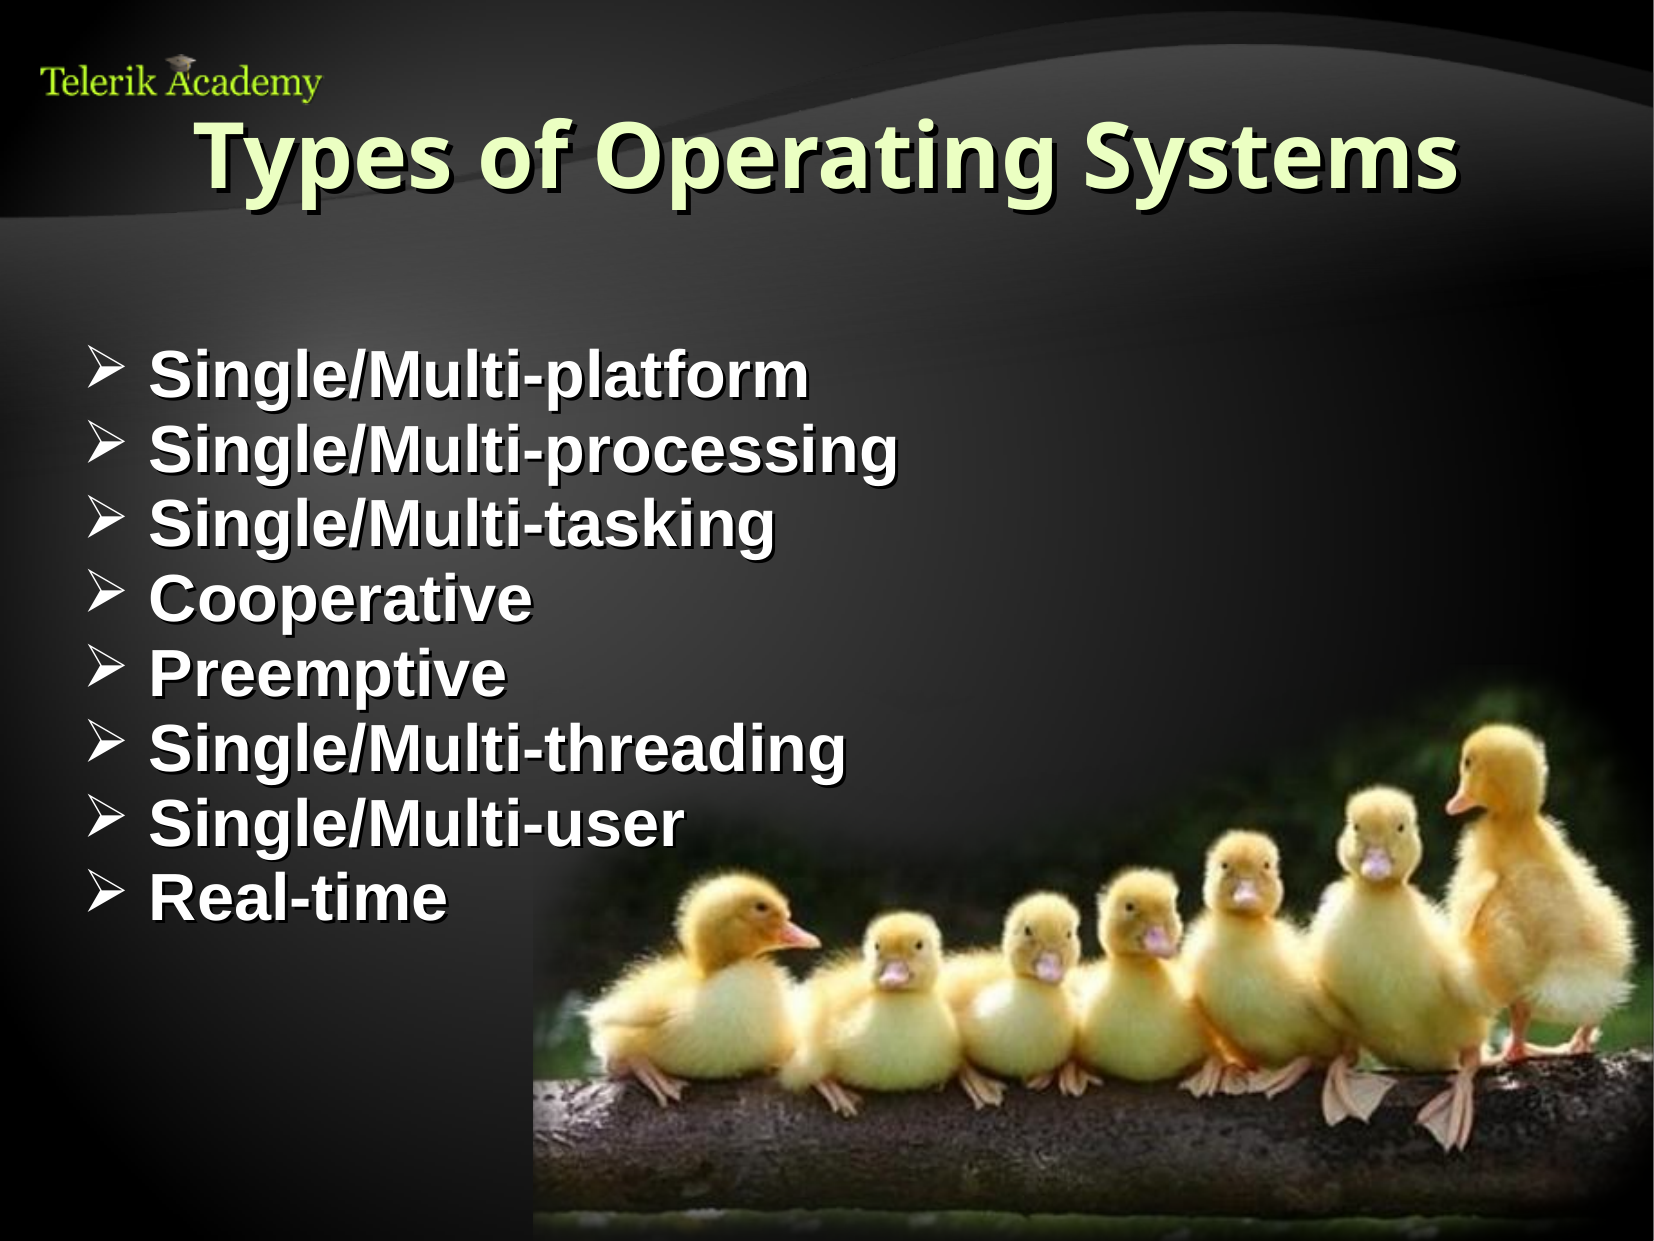

# Types of Operating Systems
 Single/Multi-platform
 Single/Multi-processing
 Single/Multi-tasking
 Cooperative
 Preemptive
 Single/Multi-threading
 Single/Multi-user
 Real-time